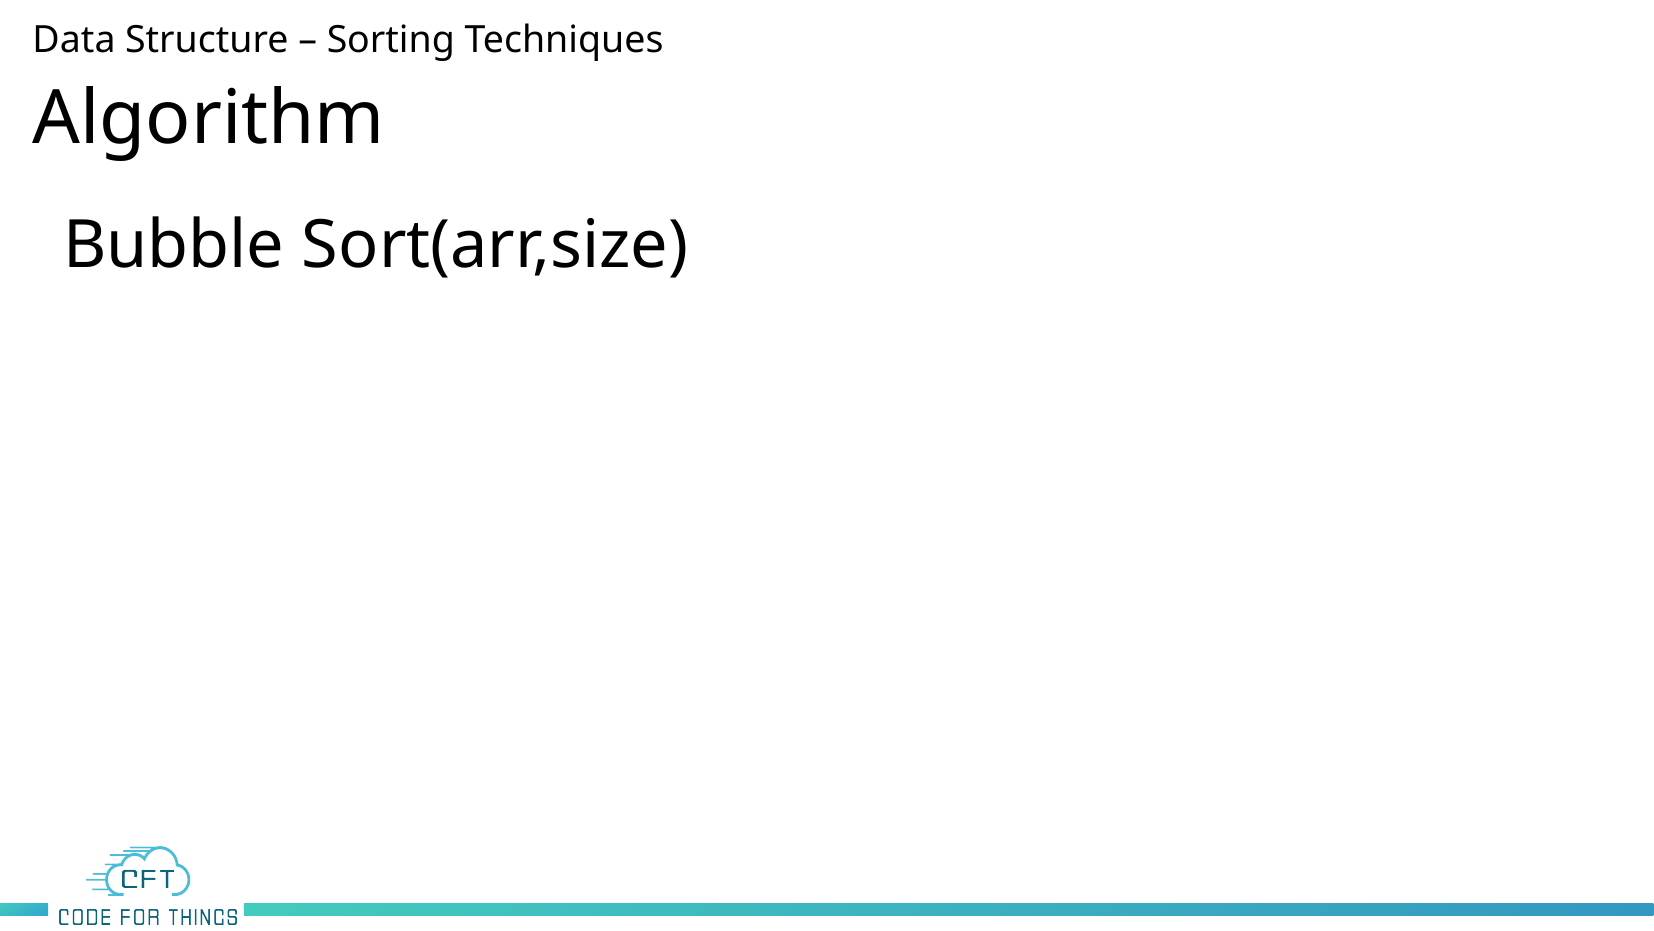

# Data Structure – Sorting Techniques Algorithm
Bubble Sort(arr,size)